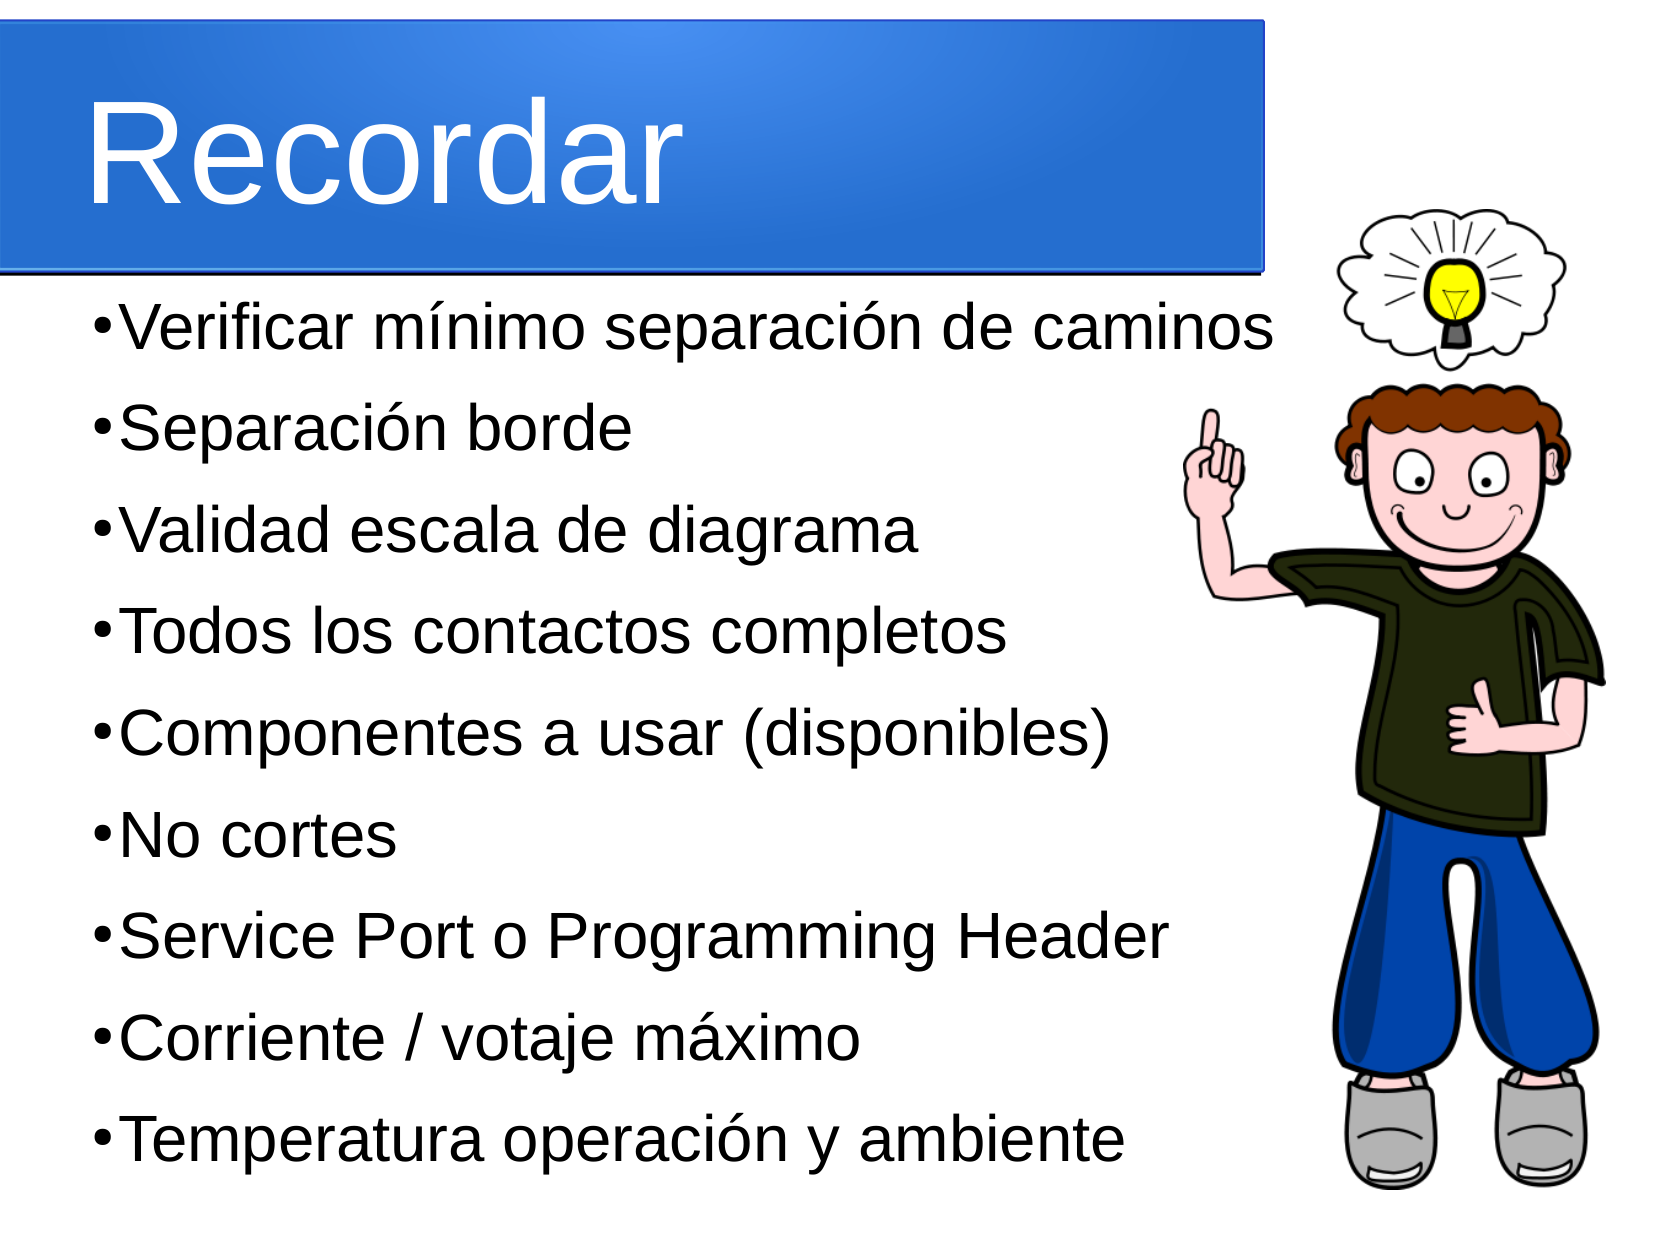

# Recordar
Verificar mínimo separación de caminos
Separación borde
Validad escala de diagrama
Todos los contactos completos
Componentes a usar (disponibles)
No cortes
Service Port o Programming Header
Corriente / votaje máximo
Temperatura operación y ambiente